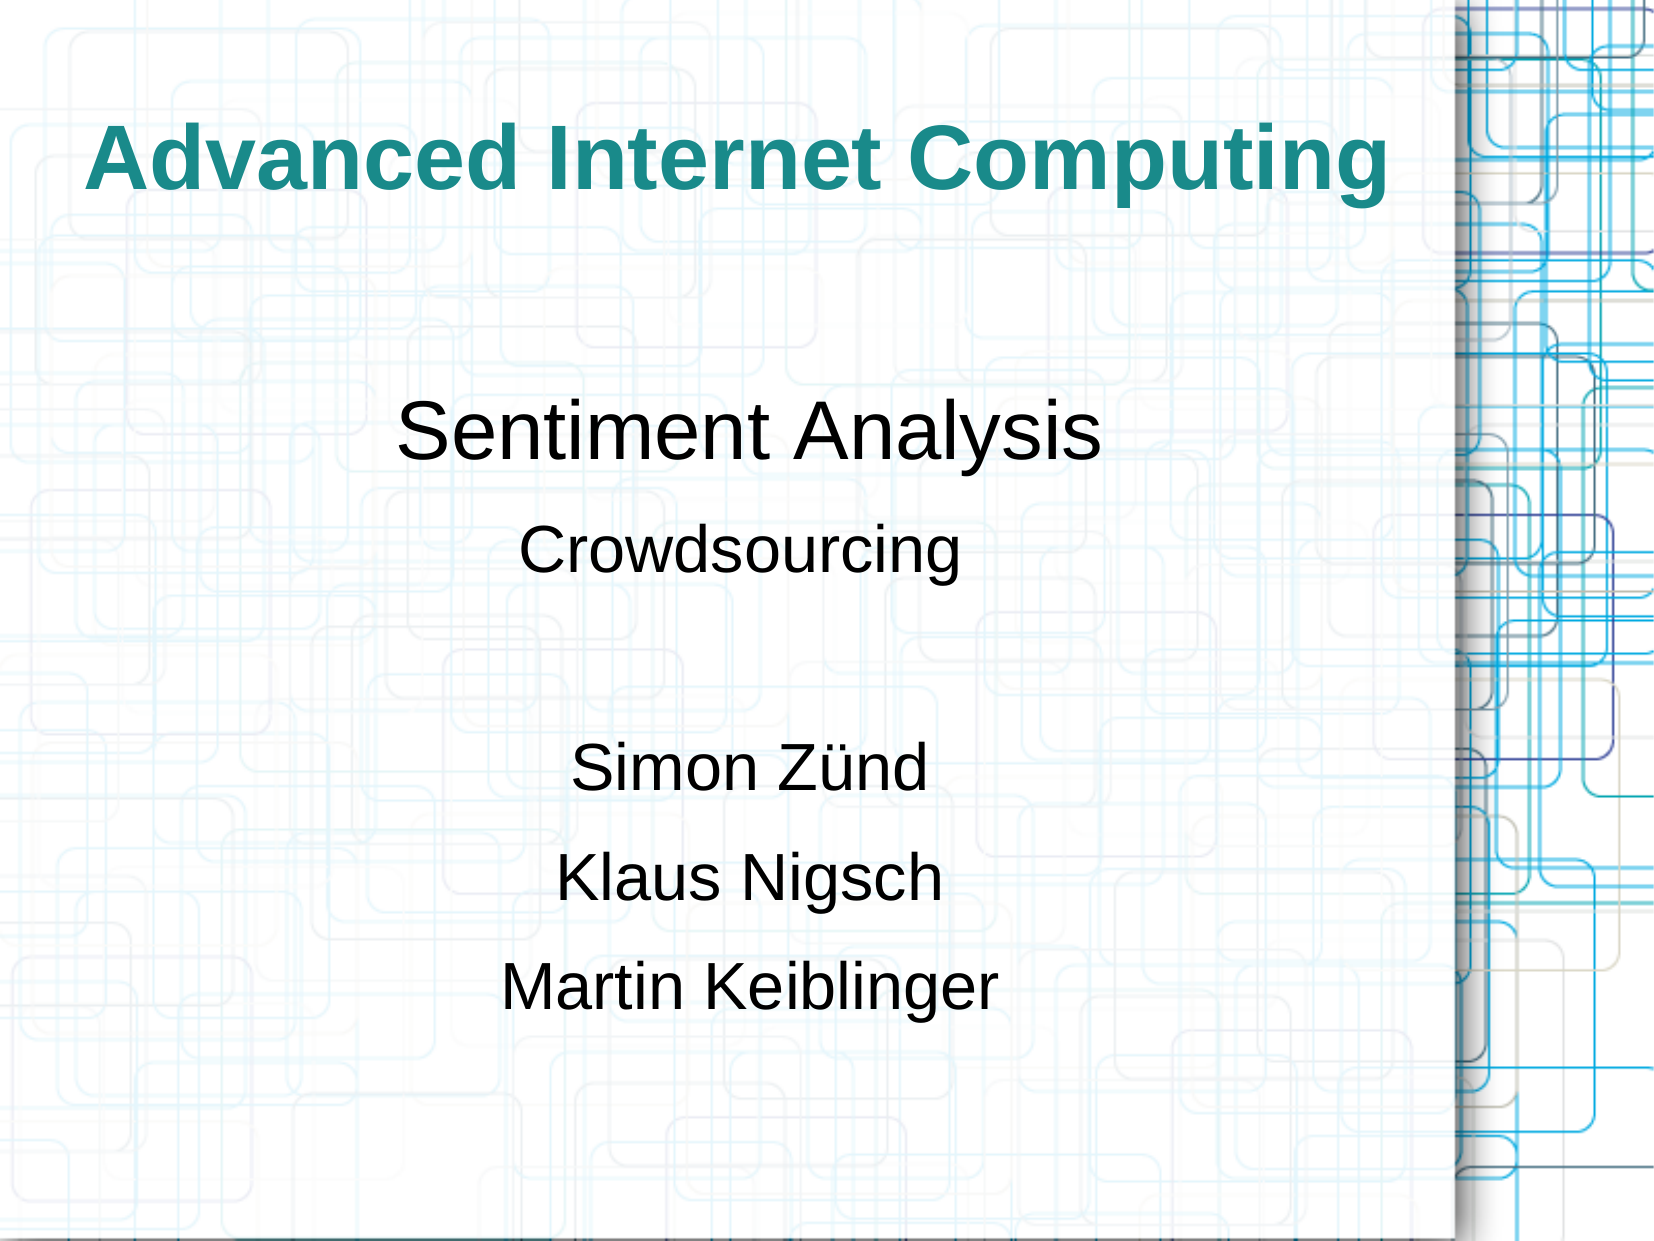

# Advanced Internet Computing
Sentiment Analysis
Crowdsourcing
Simon Zünd
Klaus Nigsch
Martin Keiblinger